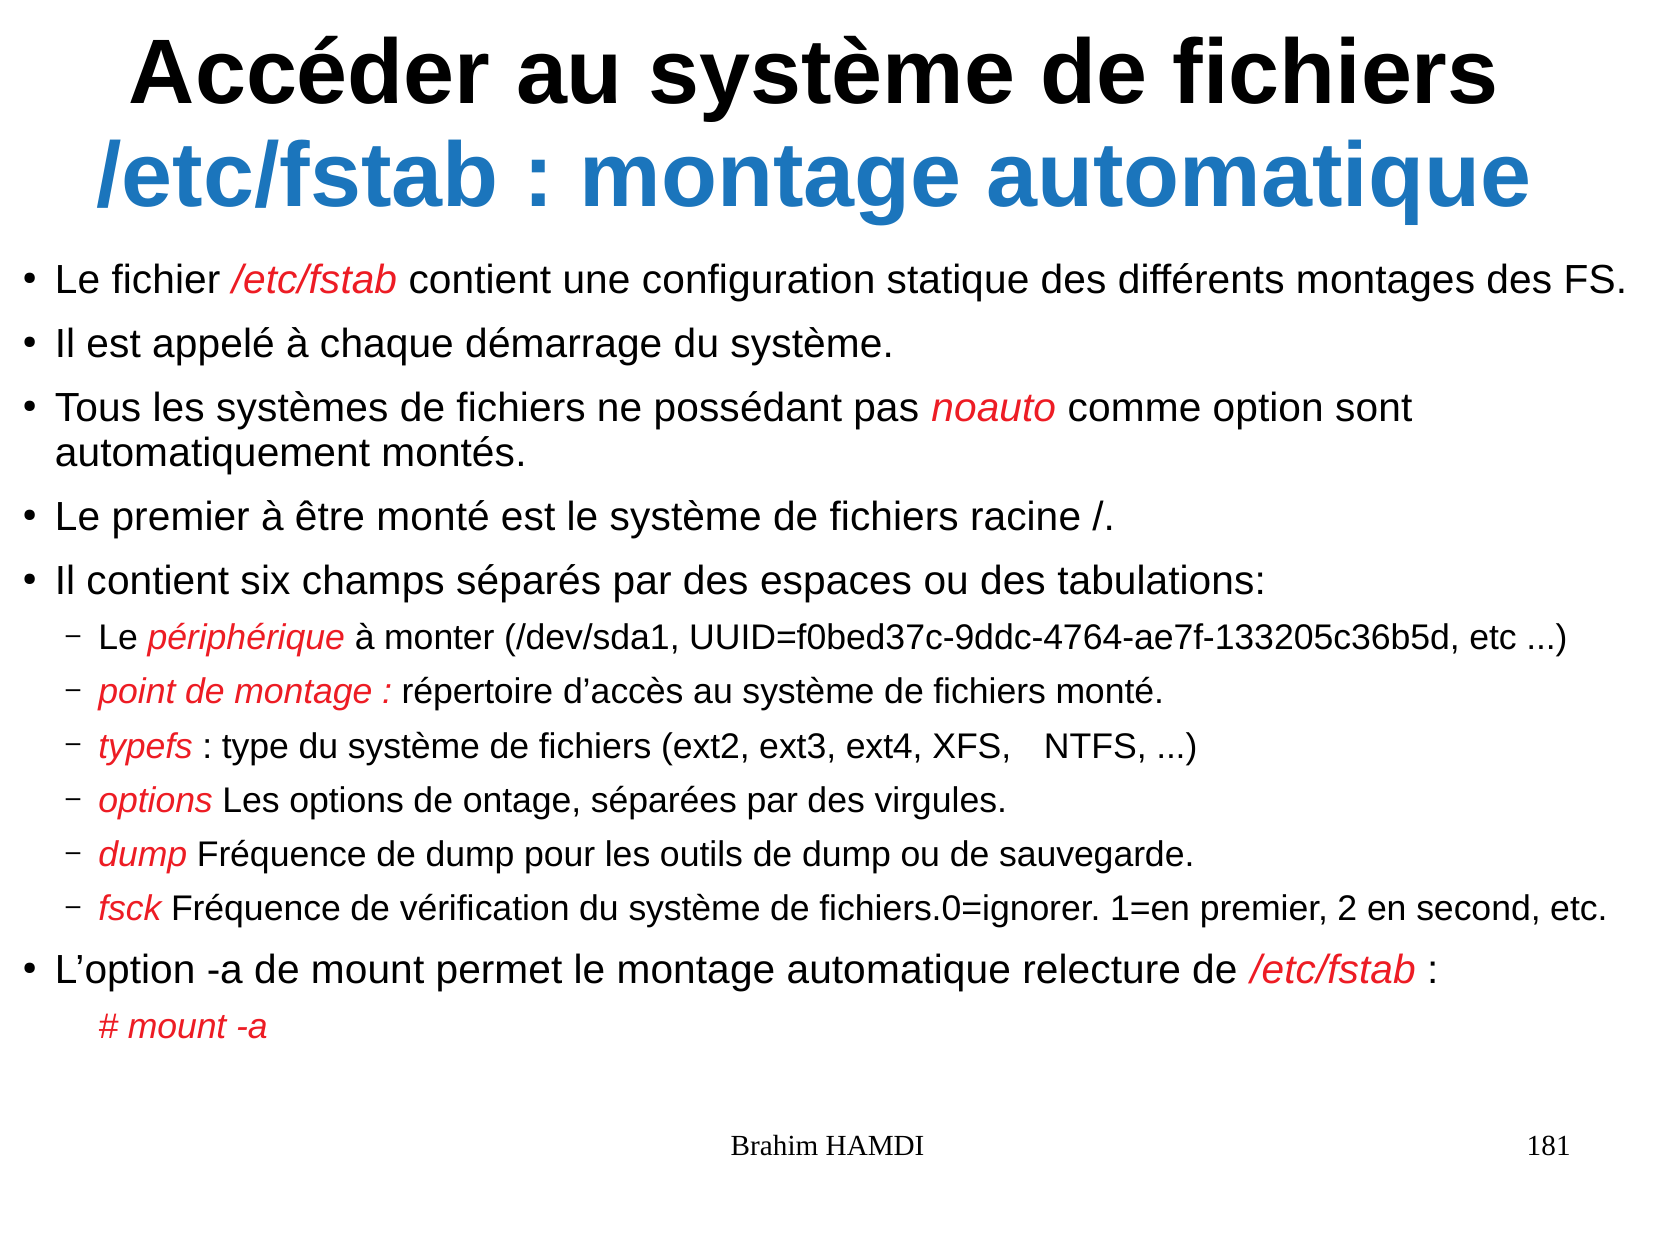

# Accéder au système de fichiers /etc/fstab : montage automatique
Le fichier /etc/fstab contient une configuration statique des différents montages des FS.
Il est appelé à chaque démarrage du système.
Tous les systèmes de fichiers ne possédant pas noauto comme option sont automatiquement montés.
Le premier à être monté est le système de fichiers racine /.
Il contient six champs séparés par des espaces ou des tabulations:
Le périphérique à monter (/dev/sda1, UUID=f0bed37c-9ddc-4764-ae7f-133205c36b5d, etc ...)
point de montage : répertoire d’accès au système de fichiers monté.
typefs : type du système de fichiers (ext2, ext3, ext4, XFS, 	NTFS, ...)
options Les options de ontage, séparées par des virgules.
dump Fréquence de dump pour les outils de dump ou de sauvegarde.
fsck Fréquence de vérification du système de fichiers.0=ignorer. 1=en premier, 2 en second, etc.
L’option -a de mount permet le montage automatique relecture de /etc/fstab :
# mount -a
Brahim HAMDI
181